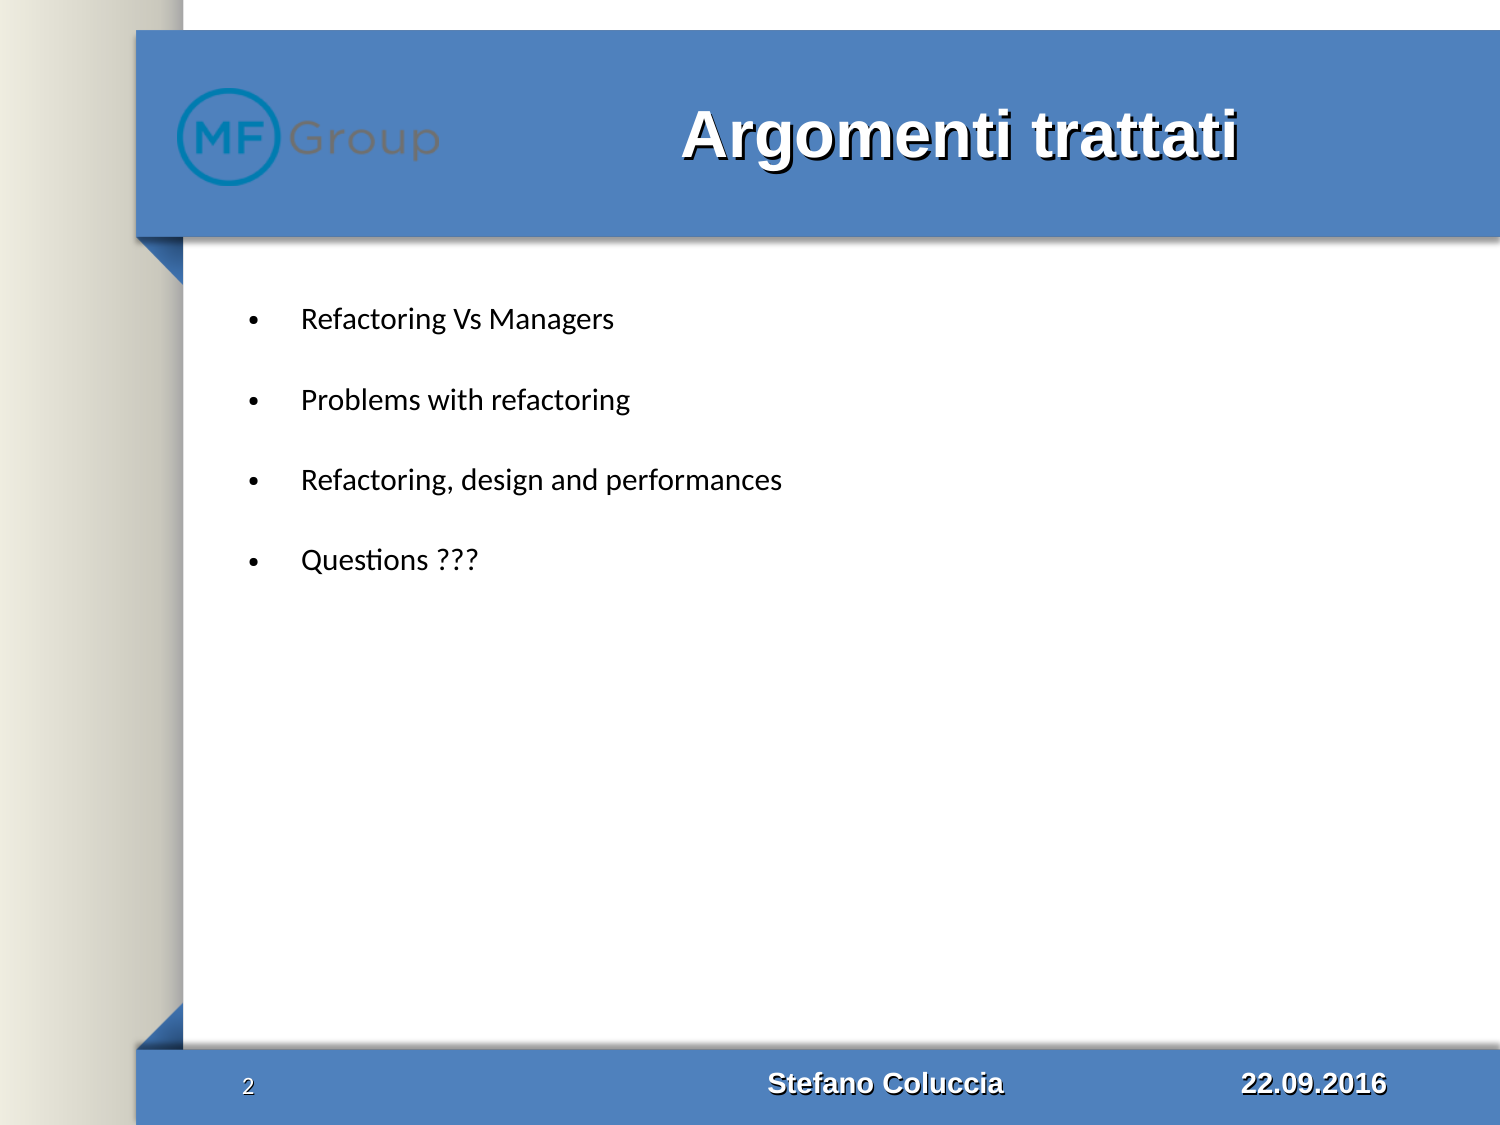

# Argomenti trattati
Refactoring Vs Managers
Problems with refactoring
Refactoring, design and performances
Questions ???
2
Stefano Coluccia
22.09.2016